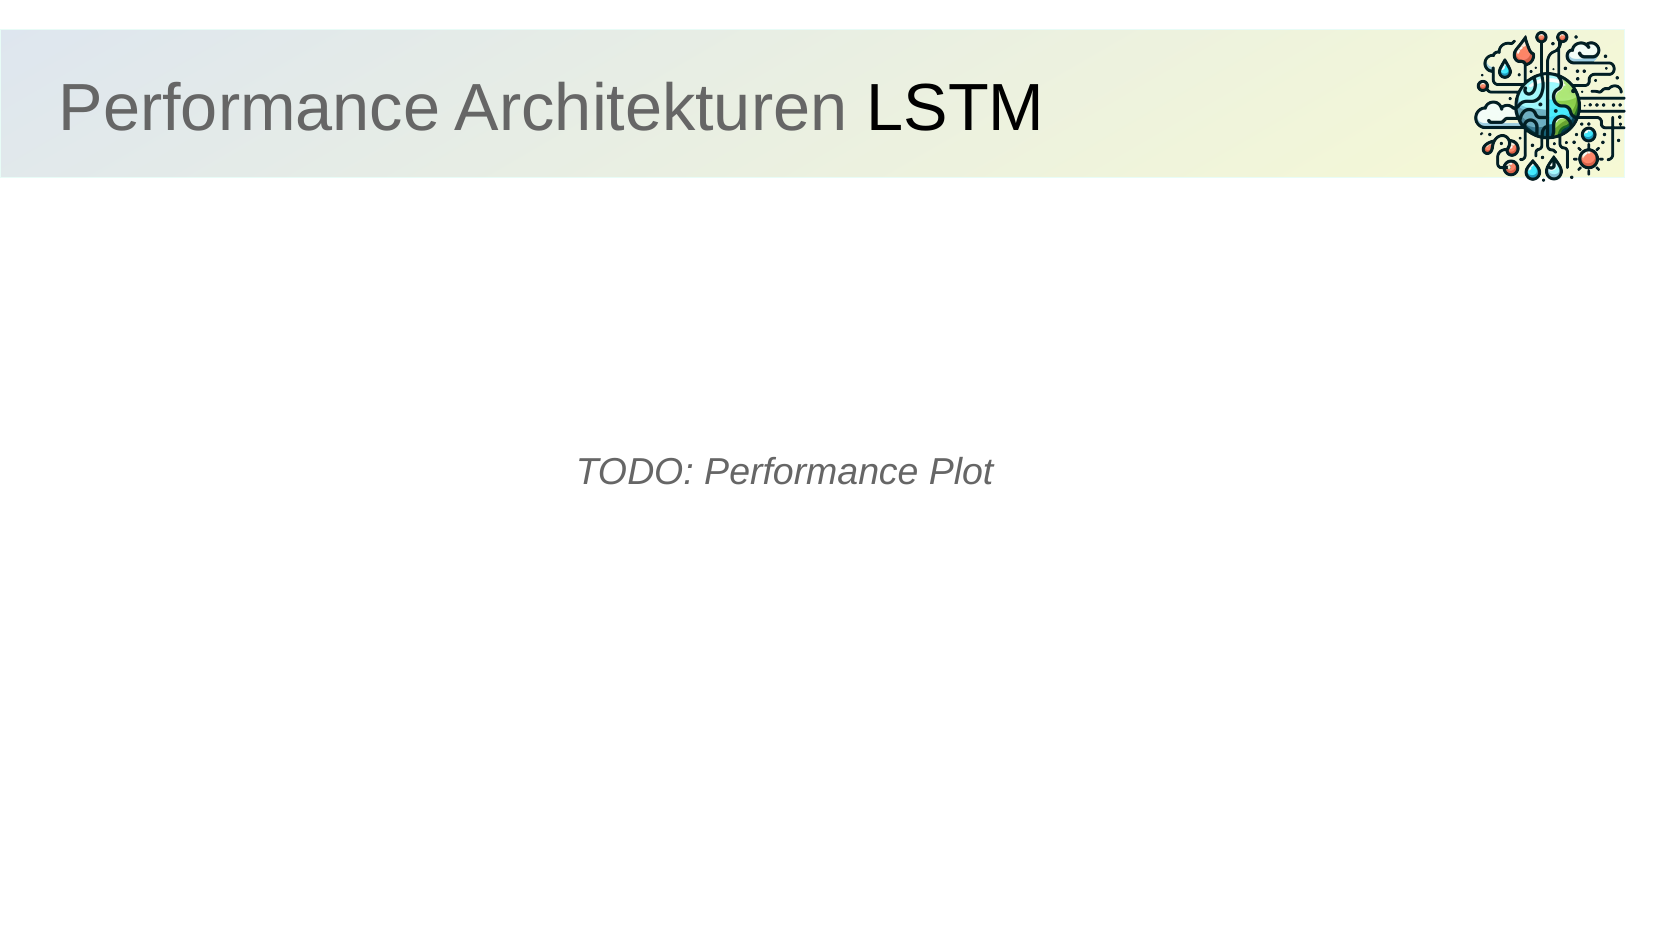

# Performance Architekturen LSTM
TODO: Performance Plot